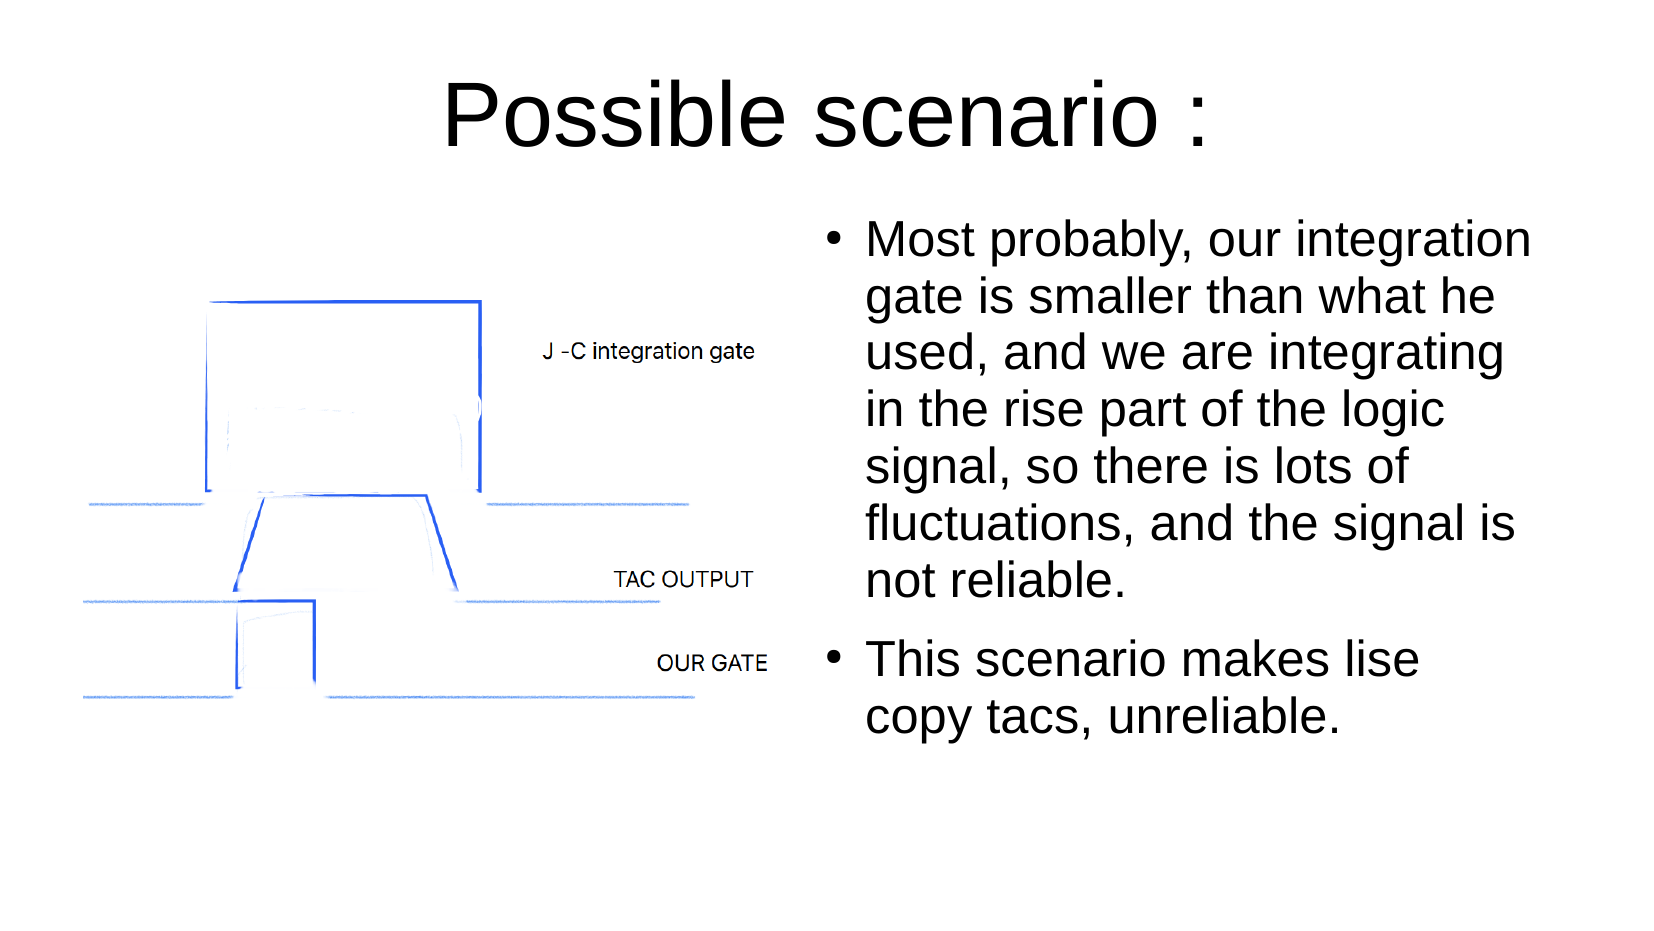

# Possible scenario :
Most probably, our integration gate is smaller than what he used, and we are integrating in the rise part of the logic signal, so there is lots of fluctuations, and the signal is not reliable.
This scenario makes lise copy tacs, unreliable.